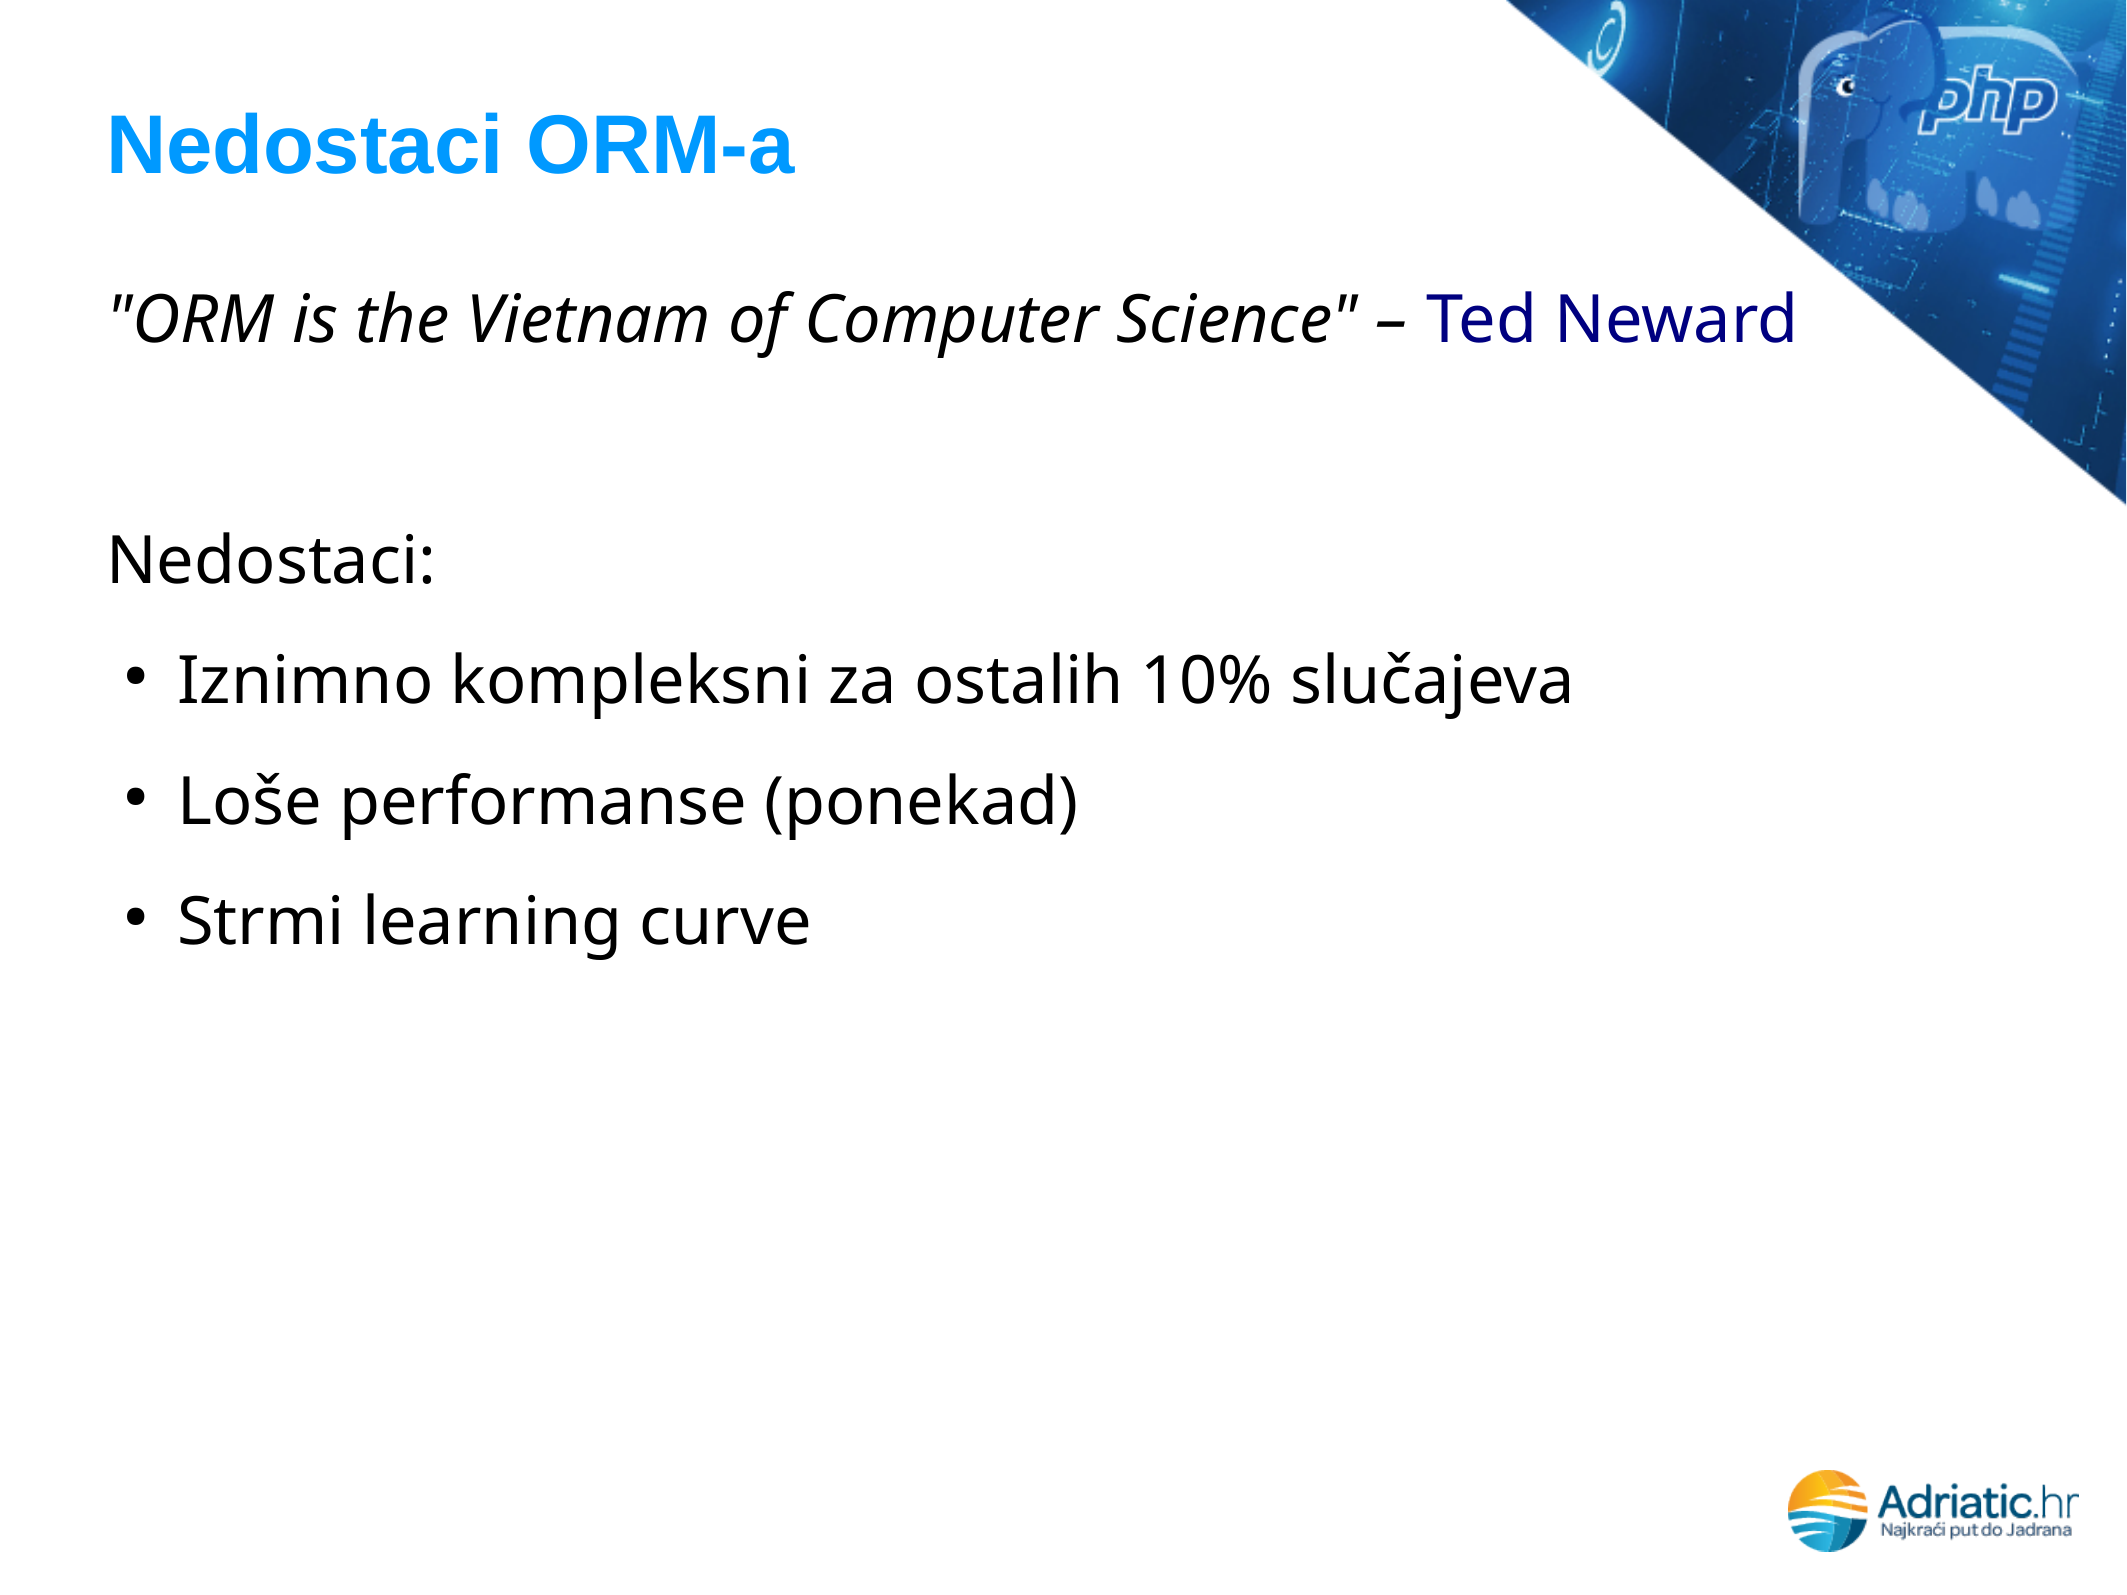

# Nedostaci ORM-a
"ORM is the Vietnam of Computer Science" – Ted Neward
Nedostaci:
Iznimno kompleksni za ostalih 10% slučajeva
Loše performanse (ponekad)
Strmi learning curve